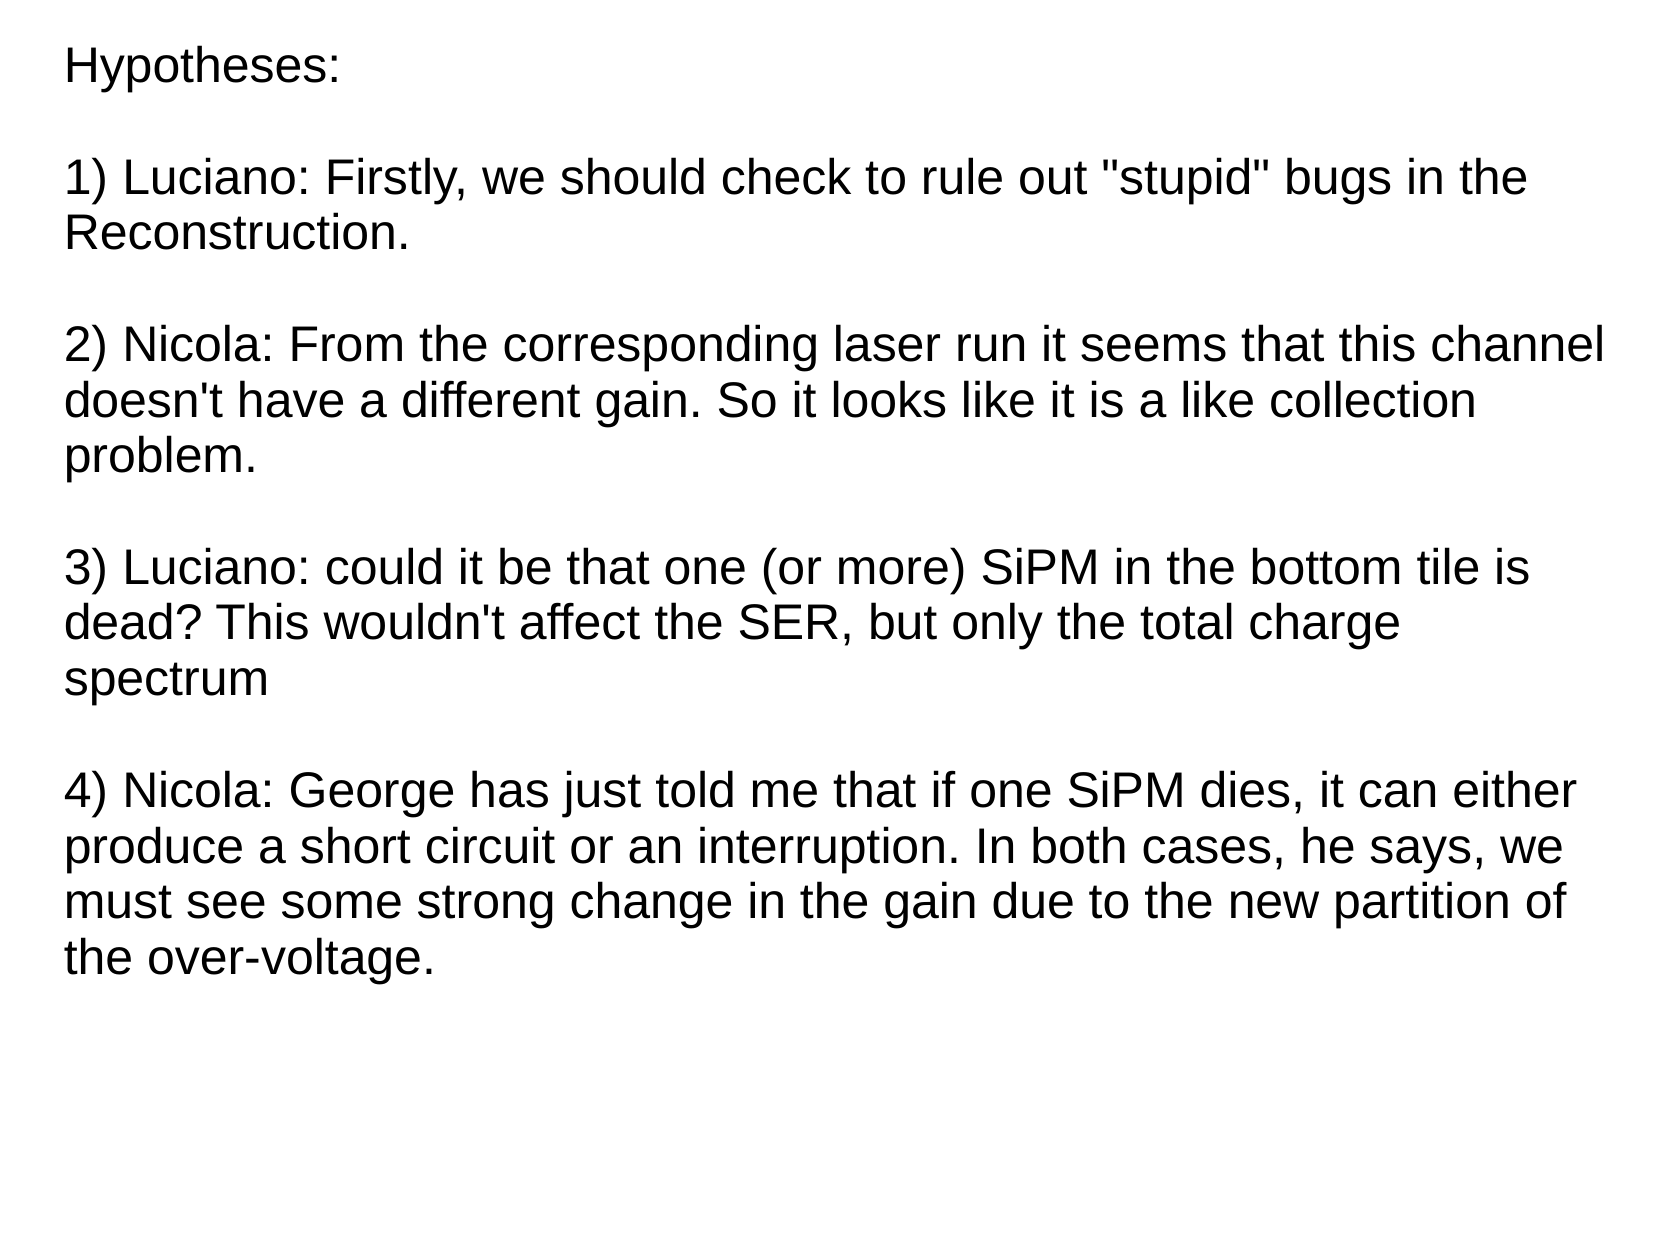

Hypotheses:
1) Luciano: Firstly, we should check to rule out "stupid" bugs in the
Reconstruction.
2) Nicola: From the corresponding laser run it seems that this channel doesn't have a different gain. So it looks like it is a like collection problem.
3) Luciano: could it be that one (or more) SiPM in the bottom tile is dead? This wouldn't affect the SER, but only the total charge spectrum
4) Nicola: George has just told me that if one SiPM dies, it can either produce a short circuit or an interruption. In both cases, he says, we must see some strong change in the gain due to the new partition of the over-voltage.